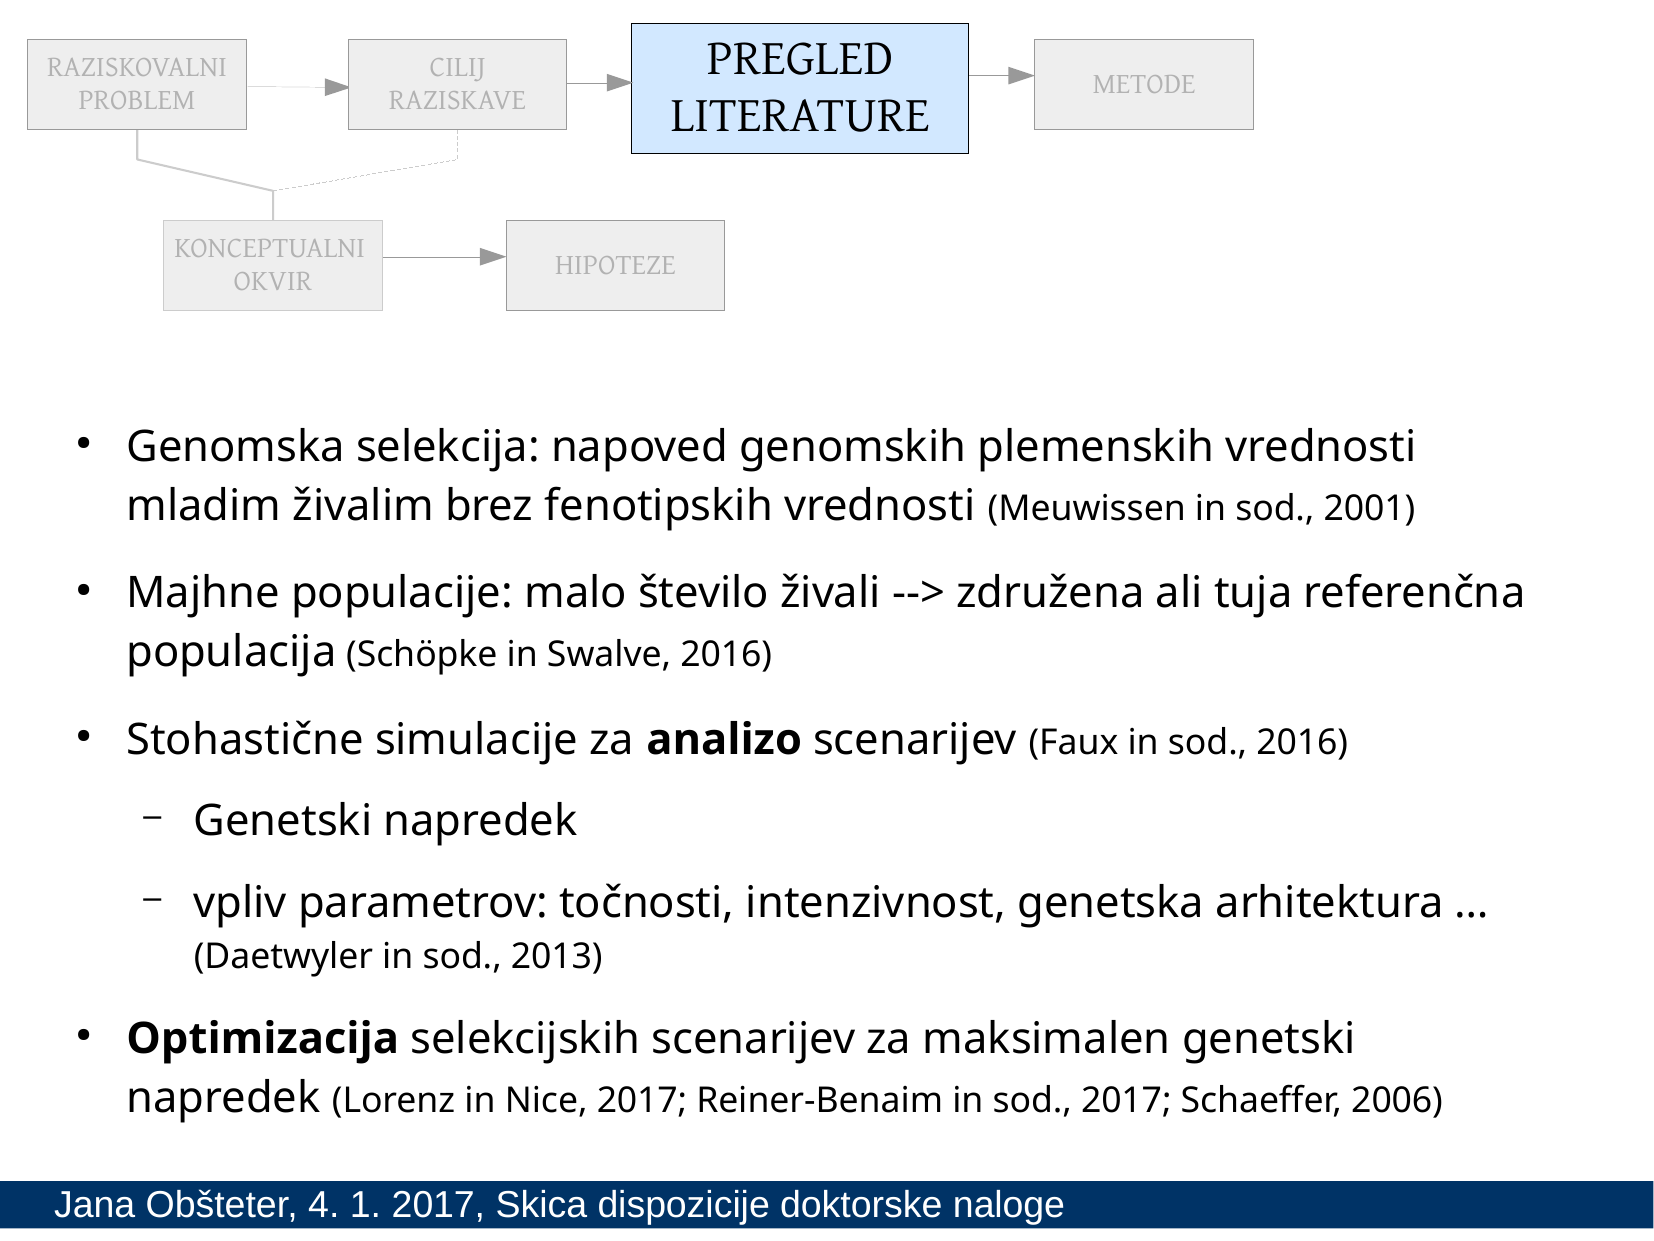

PREGLED
LITERATURE
RAZISKOVALNI
PROBLEM
CILIJ
RAZISKAVE
METODE
KONCEPTUALNI
OKVIR
HIPOTEZE
# Genomska selekcija: napoved genomskih plemenskih vrednosti mladim živalim brez fenotipskih vrednosti (Meuwissen in sod., 2001)
Majhne populacije: malo število živali --> združena ali tuja referenčna populacija (Schöpke in Swalve, 2016)
Stohastične simulacije za analizo scenarijev (Faux in sod., 2016)
Genetski napredek
vpliv parametrov: točnosti, intenzivnost, genetska arhitektura … (Daetwyler in sod., 2013)
Optimizacija selekcijskih scenarijev za maksimalen genetski napredek (Lorenz in Nice, 2017; Reiner-Benaim in sod., 2017; Schaeffer, 2006)
 Jana Obšteter, 4. 1. 2017, Skica dispozicije doktorske naloge